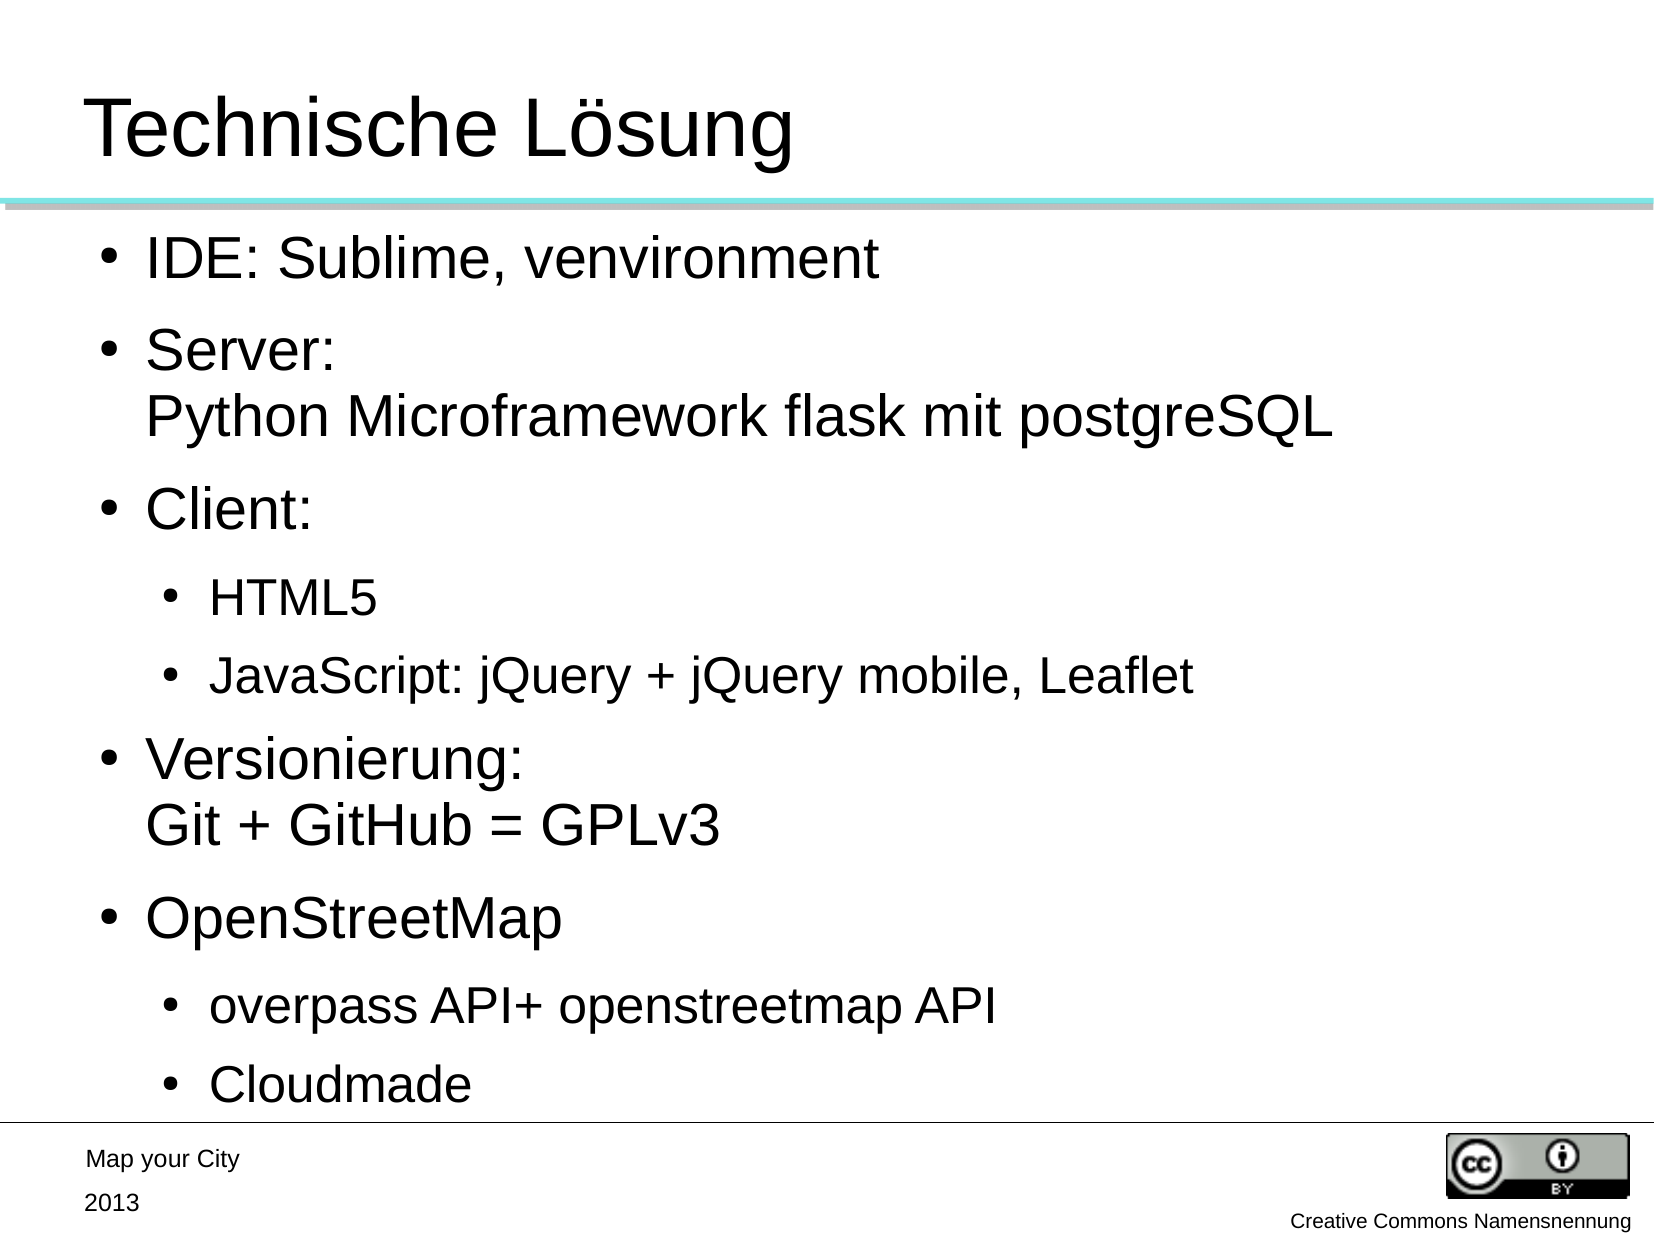

# Technische Lösung
IDE: Sublime, venvironment
Server:
Python Microframework flask mit postgreSQL
Client:
HTML5
JavaScript: jQuery + jQuery mobile, Leaflet
Versionierung:
Git + GitHub = GPLv3
OpenStreetMap
overpass API+ openstreetmap API
Cloudmade
Map your City
2013
Creative Commons Namensnennung